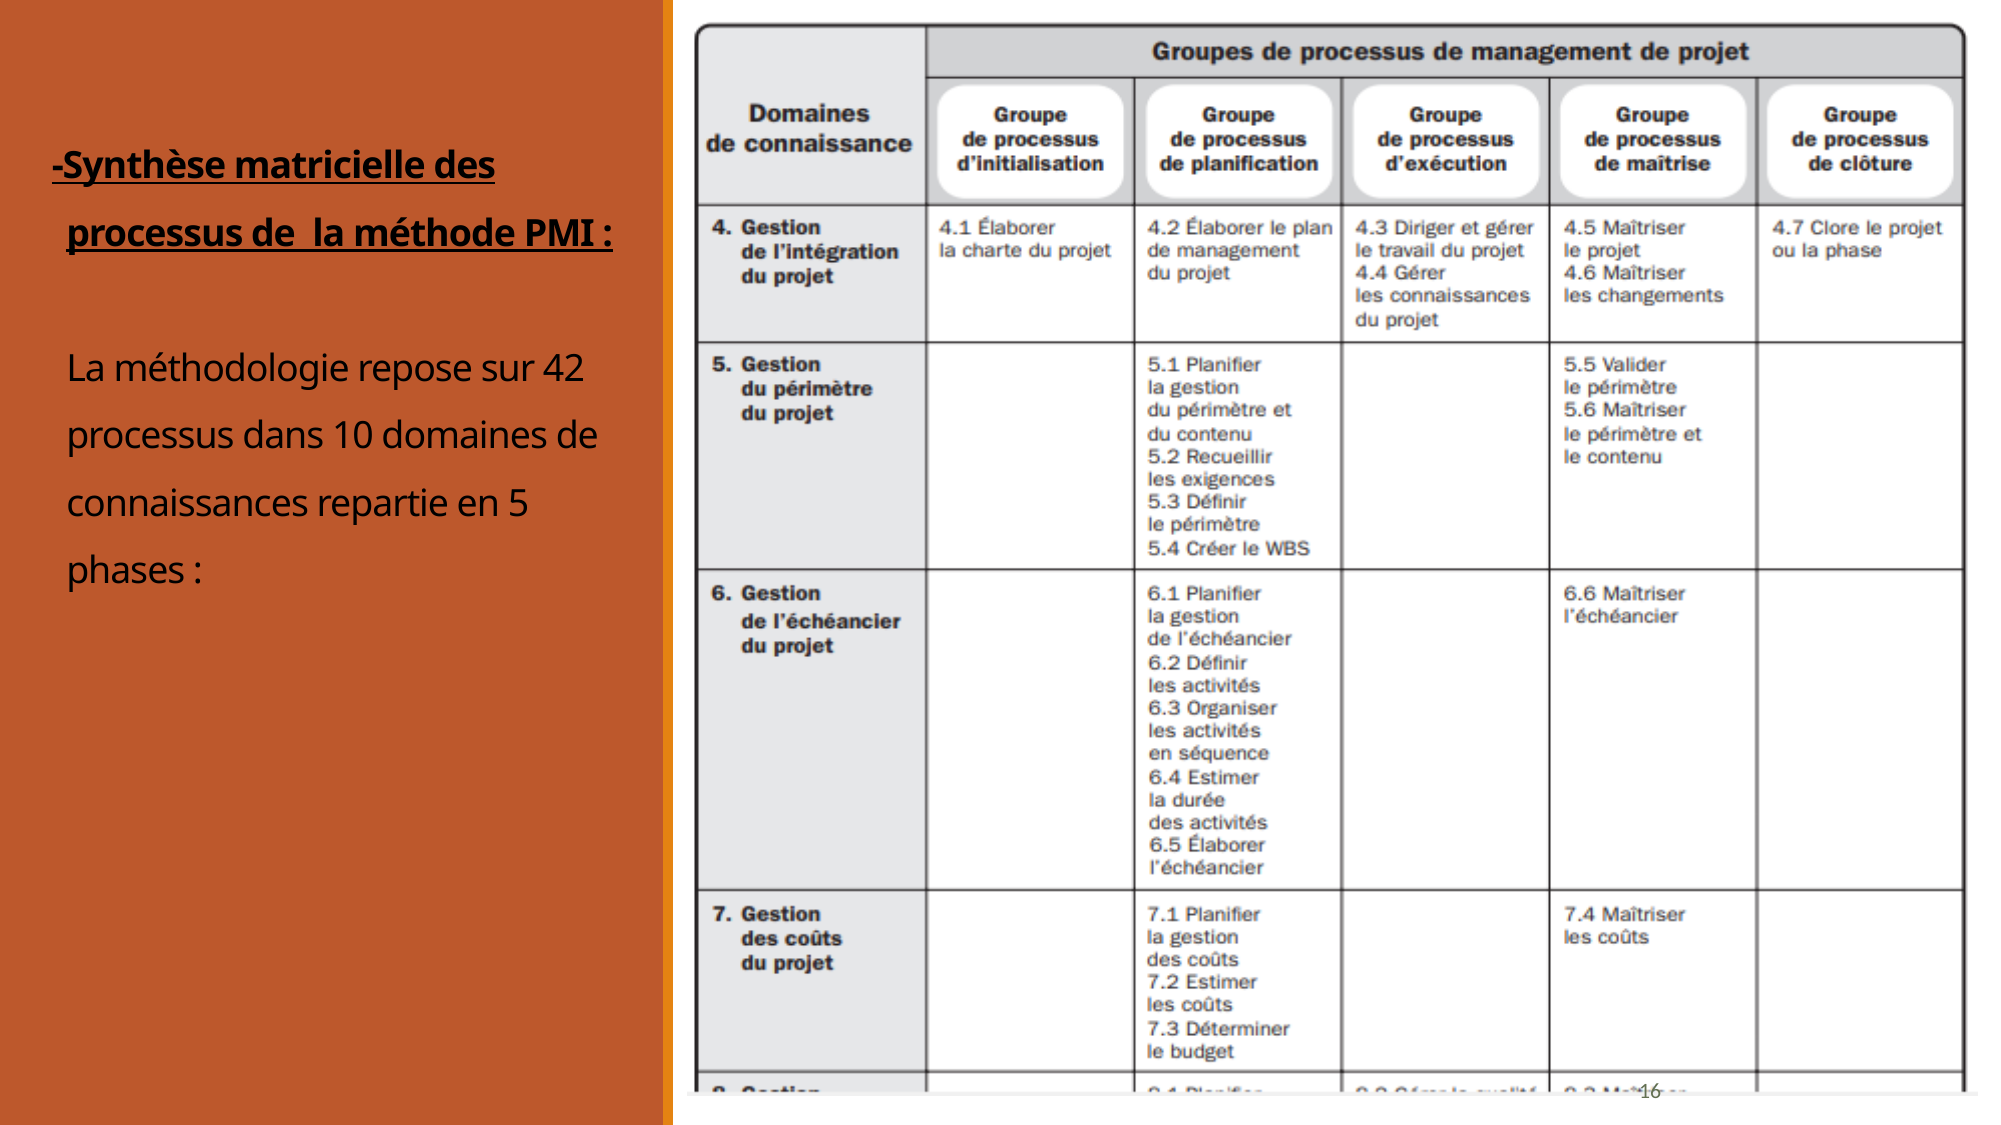

# -Synthèse matricielle des processus de la méthode PMI : La méthodologie repose sur 42 processus dans 10 domaines de connaissances repartie en 5 phases :